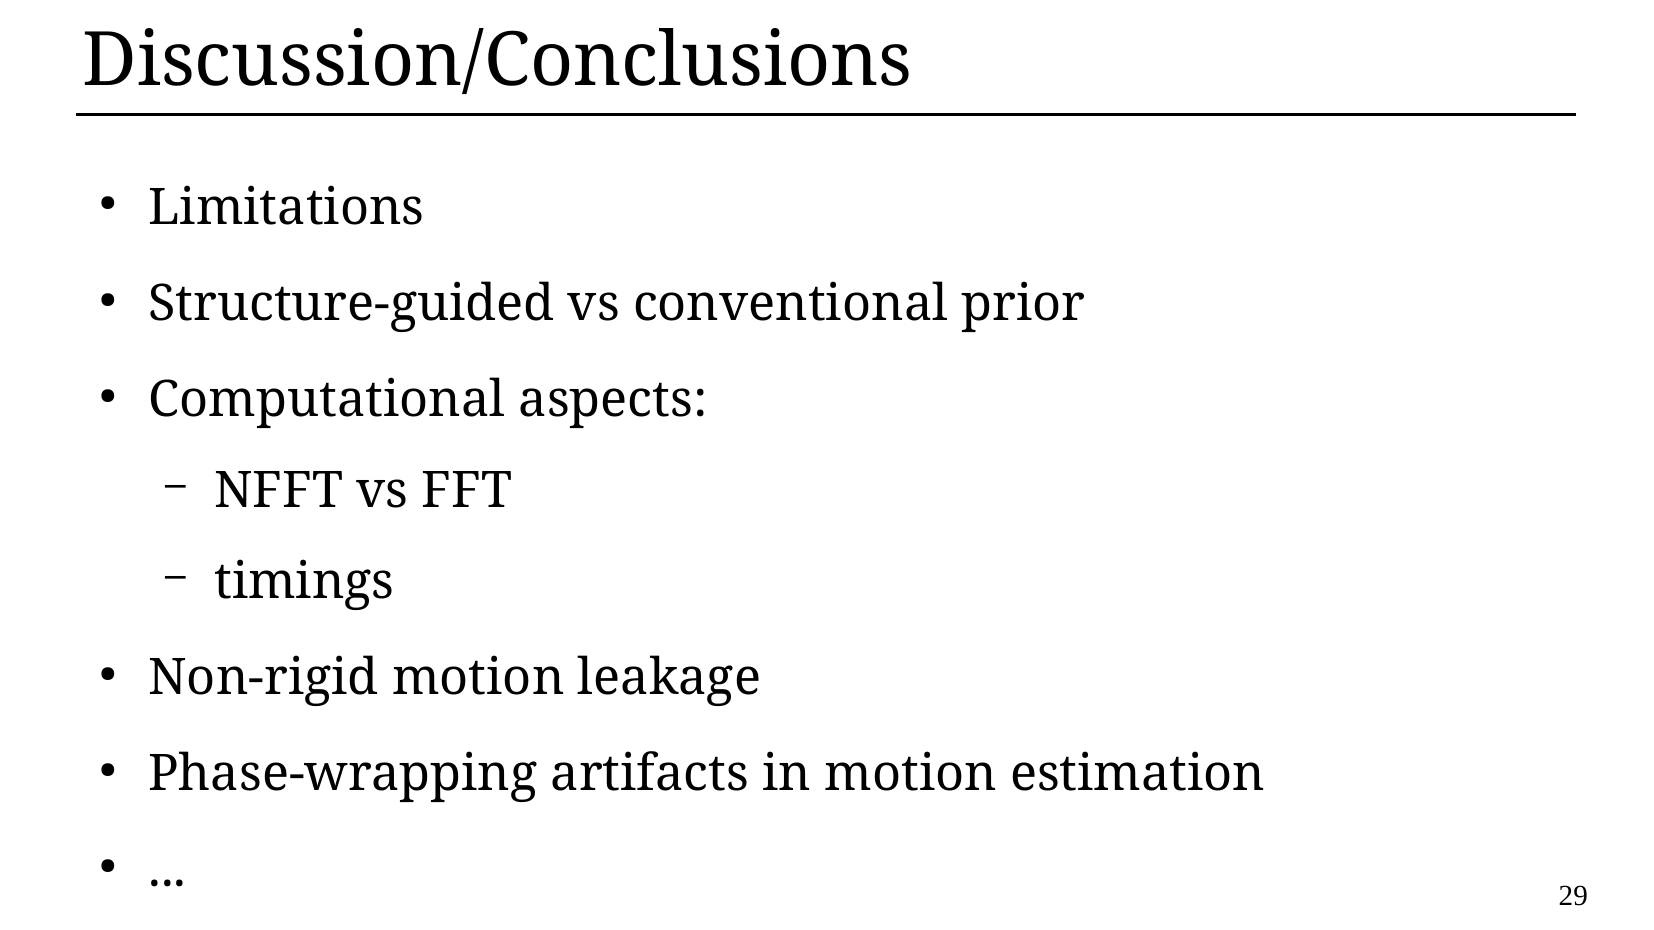

# Discussion/Conclusions
Limitations
Structure-guided vs conventional prior
Computational aspects:
NFFT vs FFT
timings
Non-rigid motion leakage
Phase-wrapping artifacts in motion estimation
...